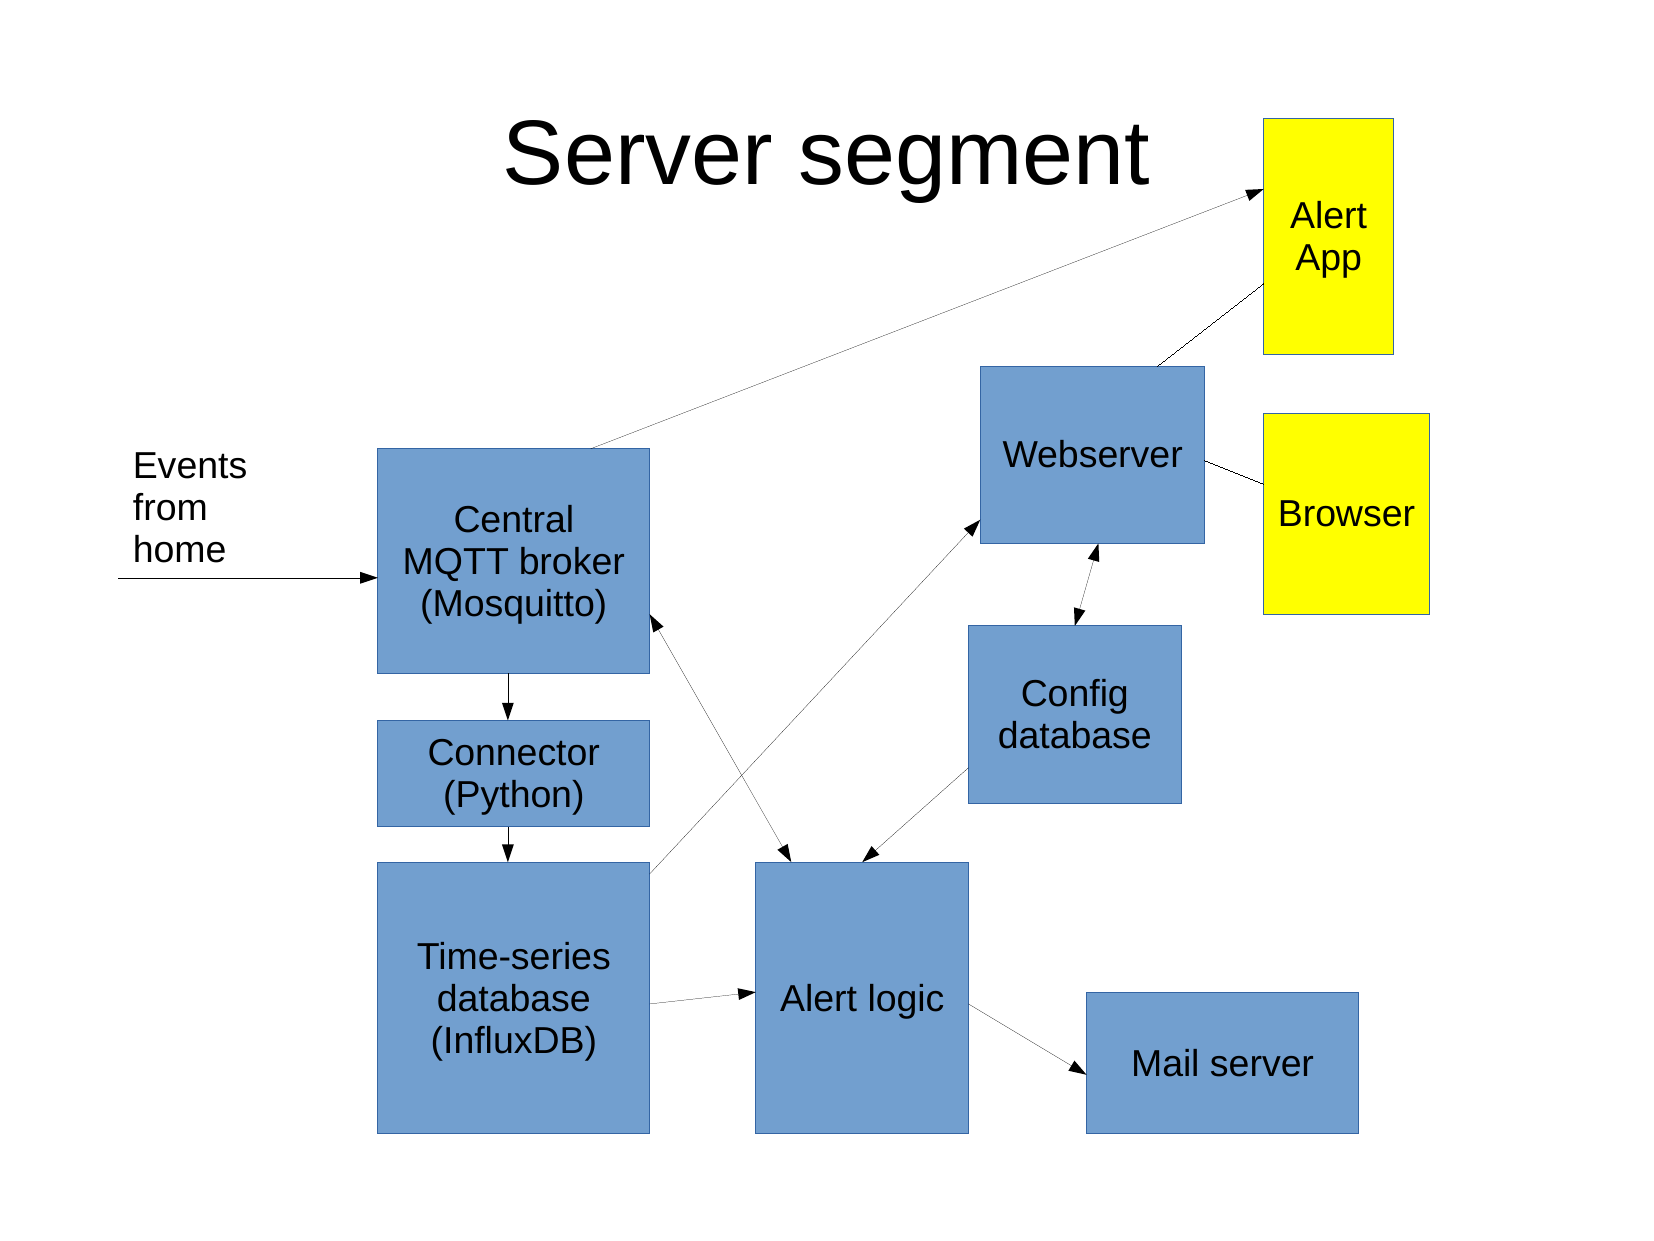

# Server segment
Alert
App
Webserver
Browser
Events
from home
Central
MQTT broker
(Mosquitto)
Config
database
Connector
(Python)
Time-series
database
(InfluxDB)
Alert logic
Mail server